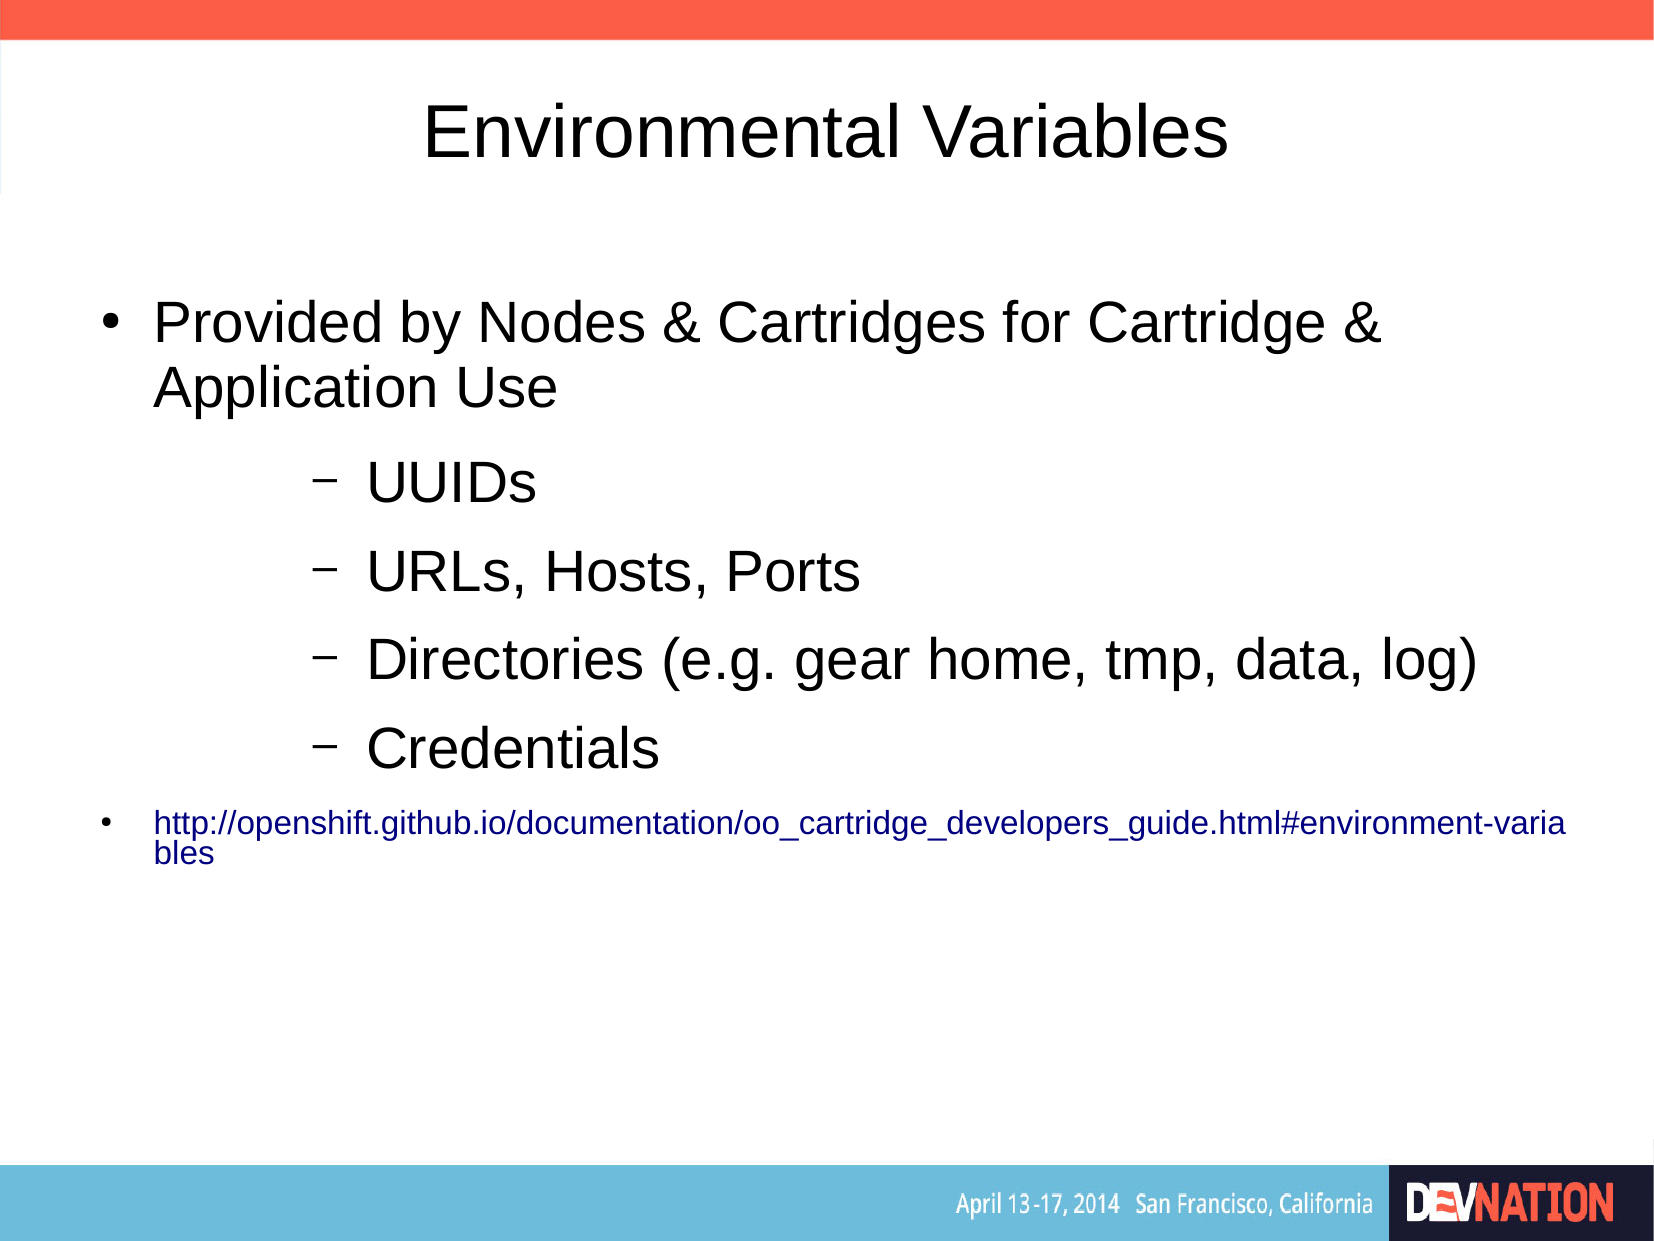

# Environmental Variables
Provided by Nodes & Cartridges for Cartridge & Application Use
UUIDs
URLs, Hosts, Ports
Directories (e.g. gear home, tmp, data, log)
Credentials
http://openshift.github.io/documentation/oo_cartridge_developers_guide.html#environment-variables